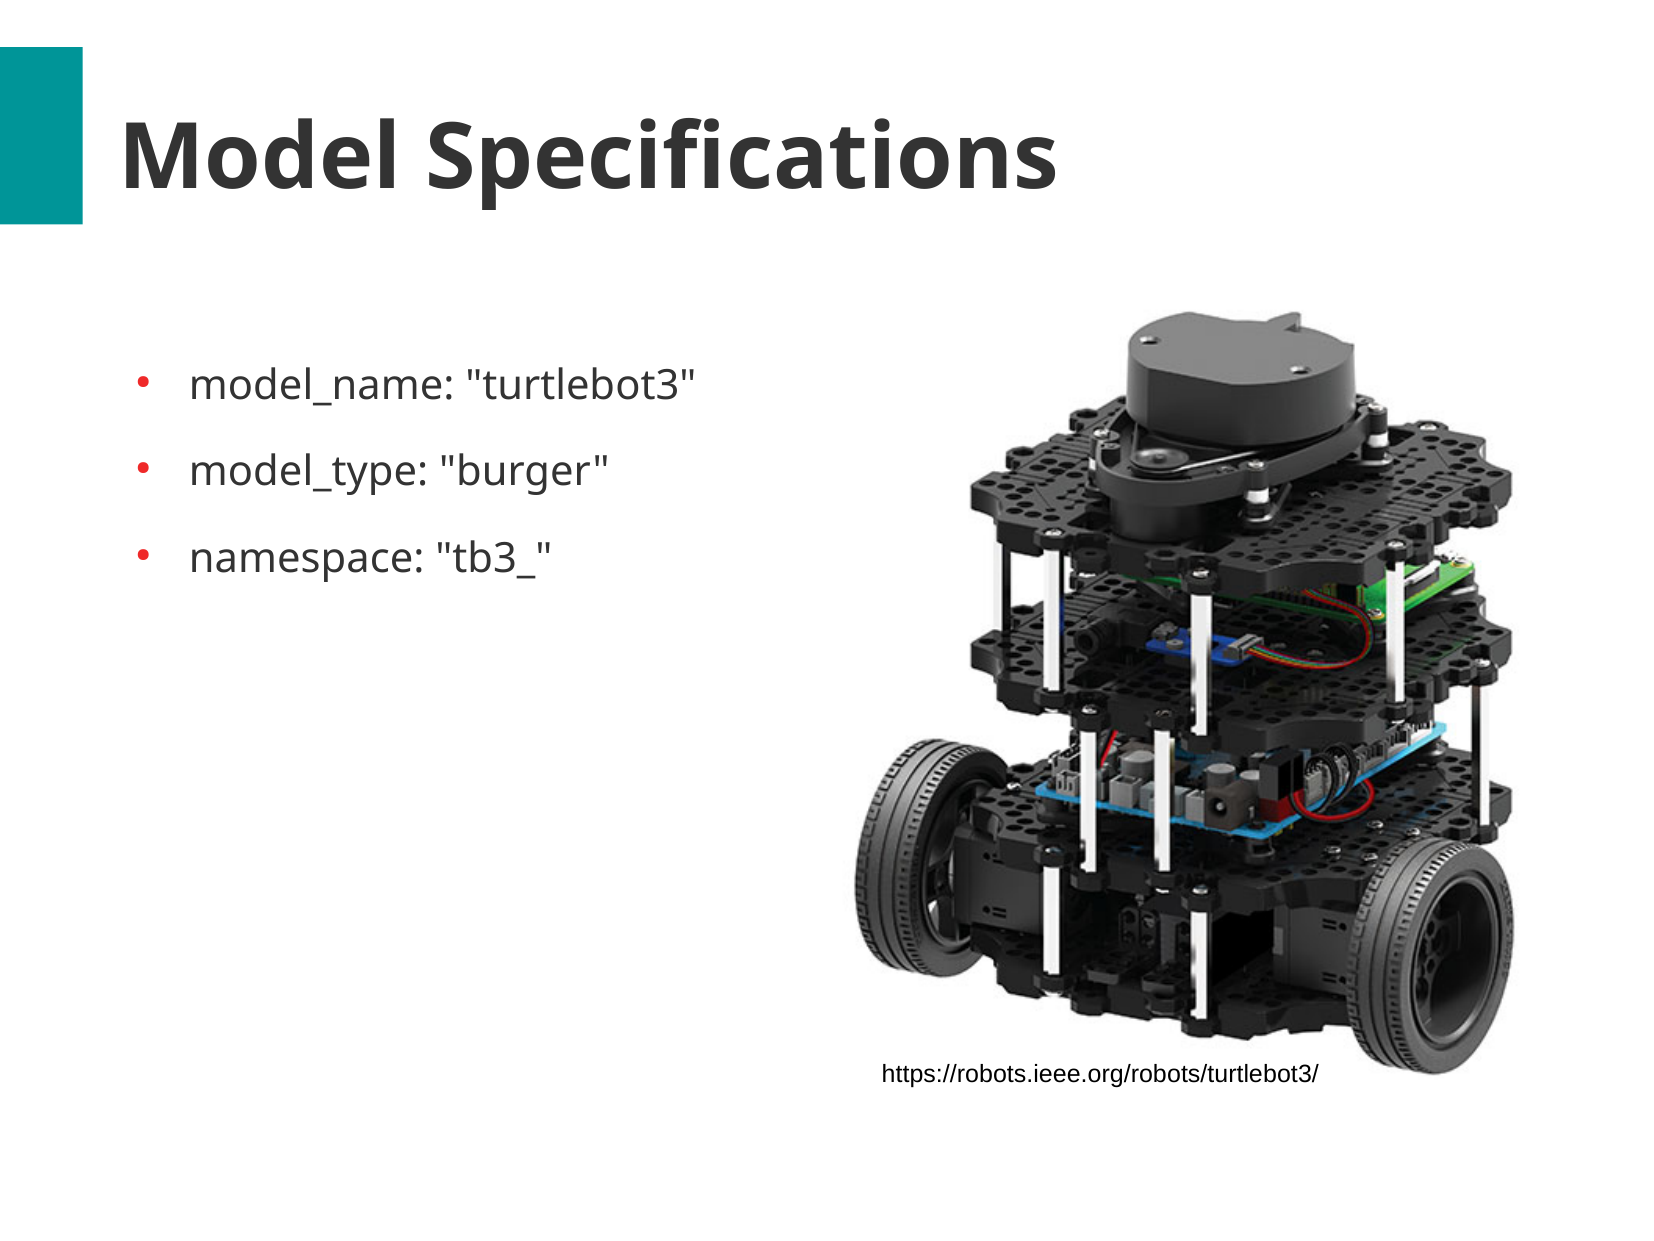

# Model Specifications
model_name: "turtlebot3"
model_type: "burger"
namespace: "tb3_"
https://robots.ieee.org/robots/turtlebot3/